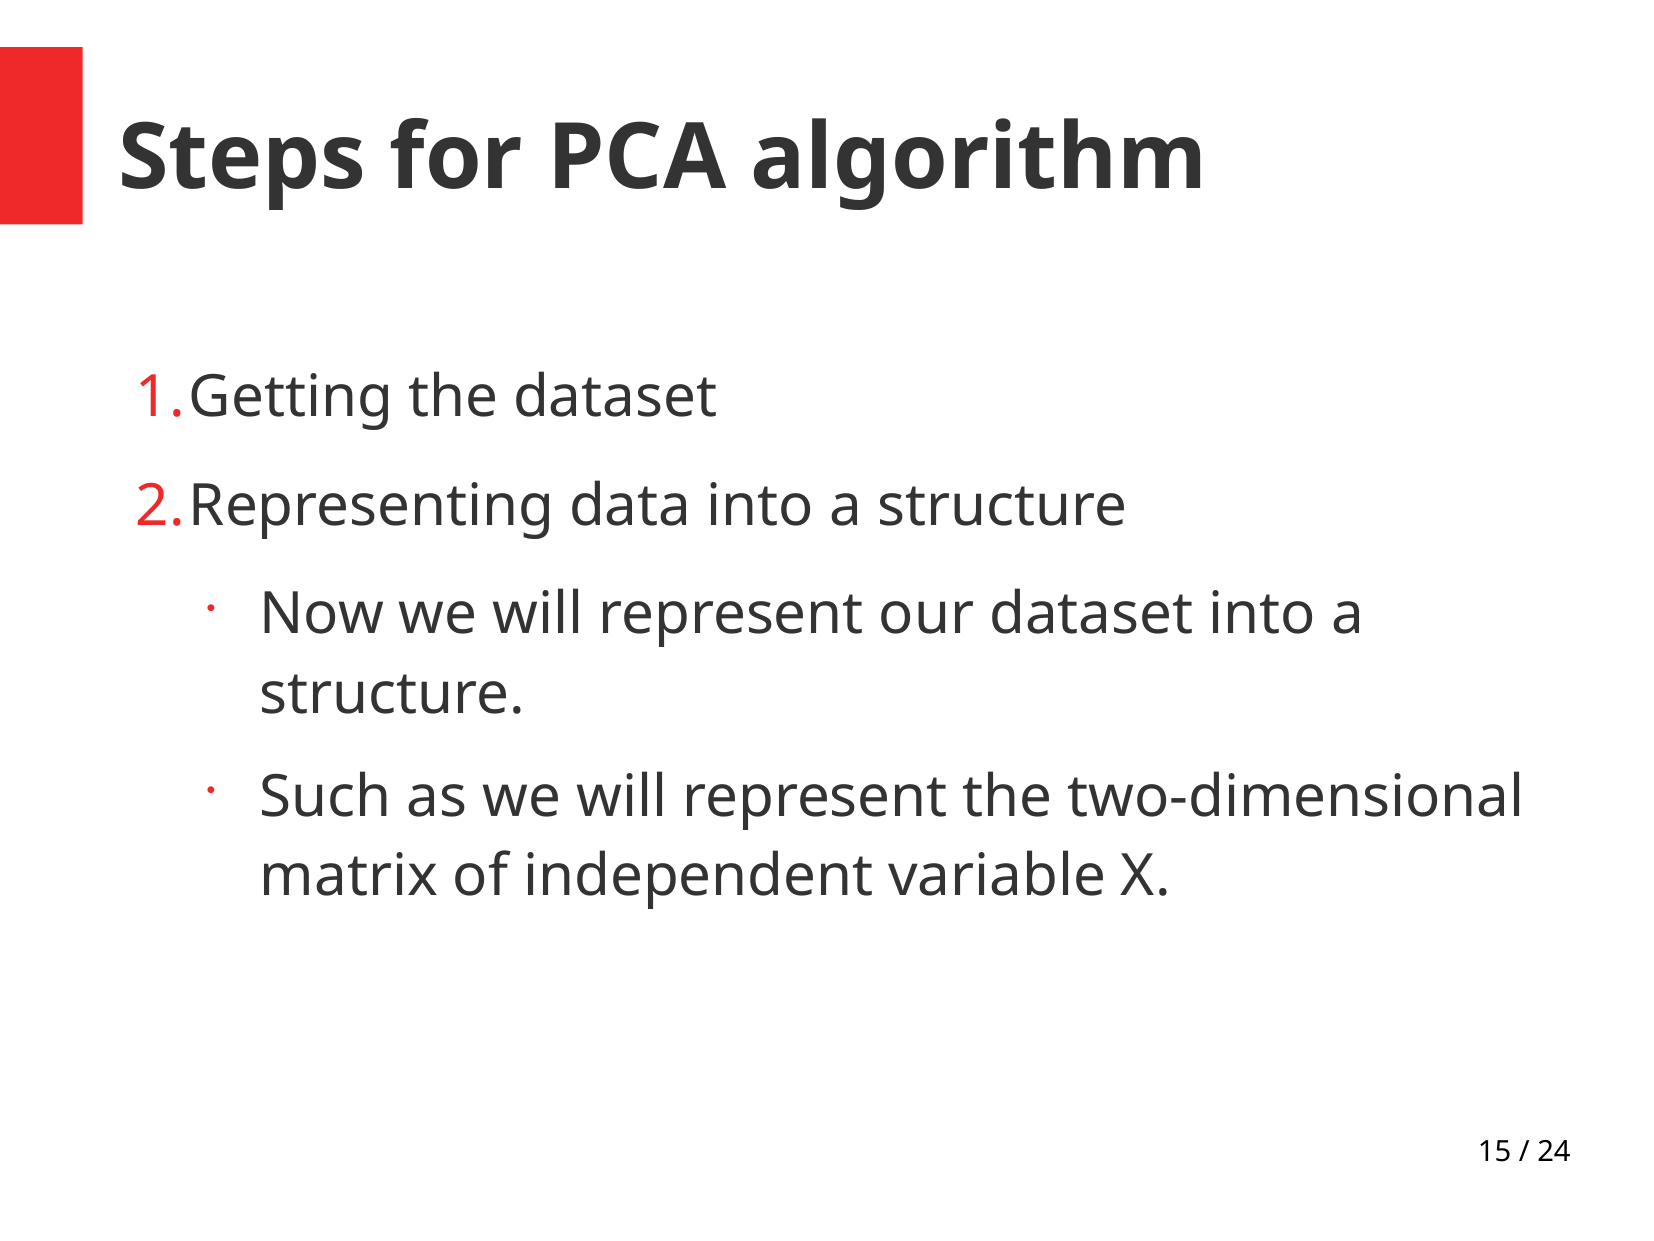

# Steps for PCA algorithm
Getting the dataset
Representing data into a structure
Now we will represent our dataset into a structure.
Such as we will represent the two-dimensional matrix of independent variable X.
15